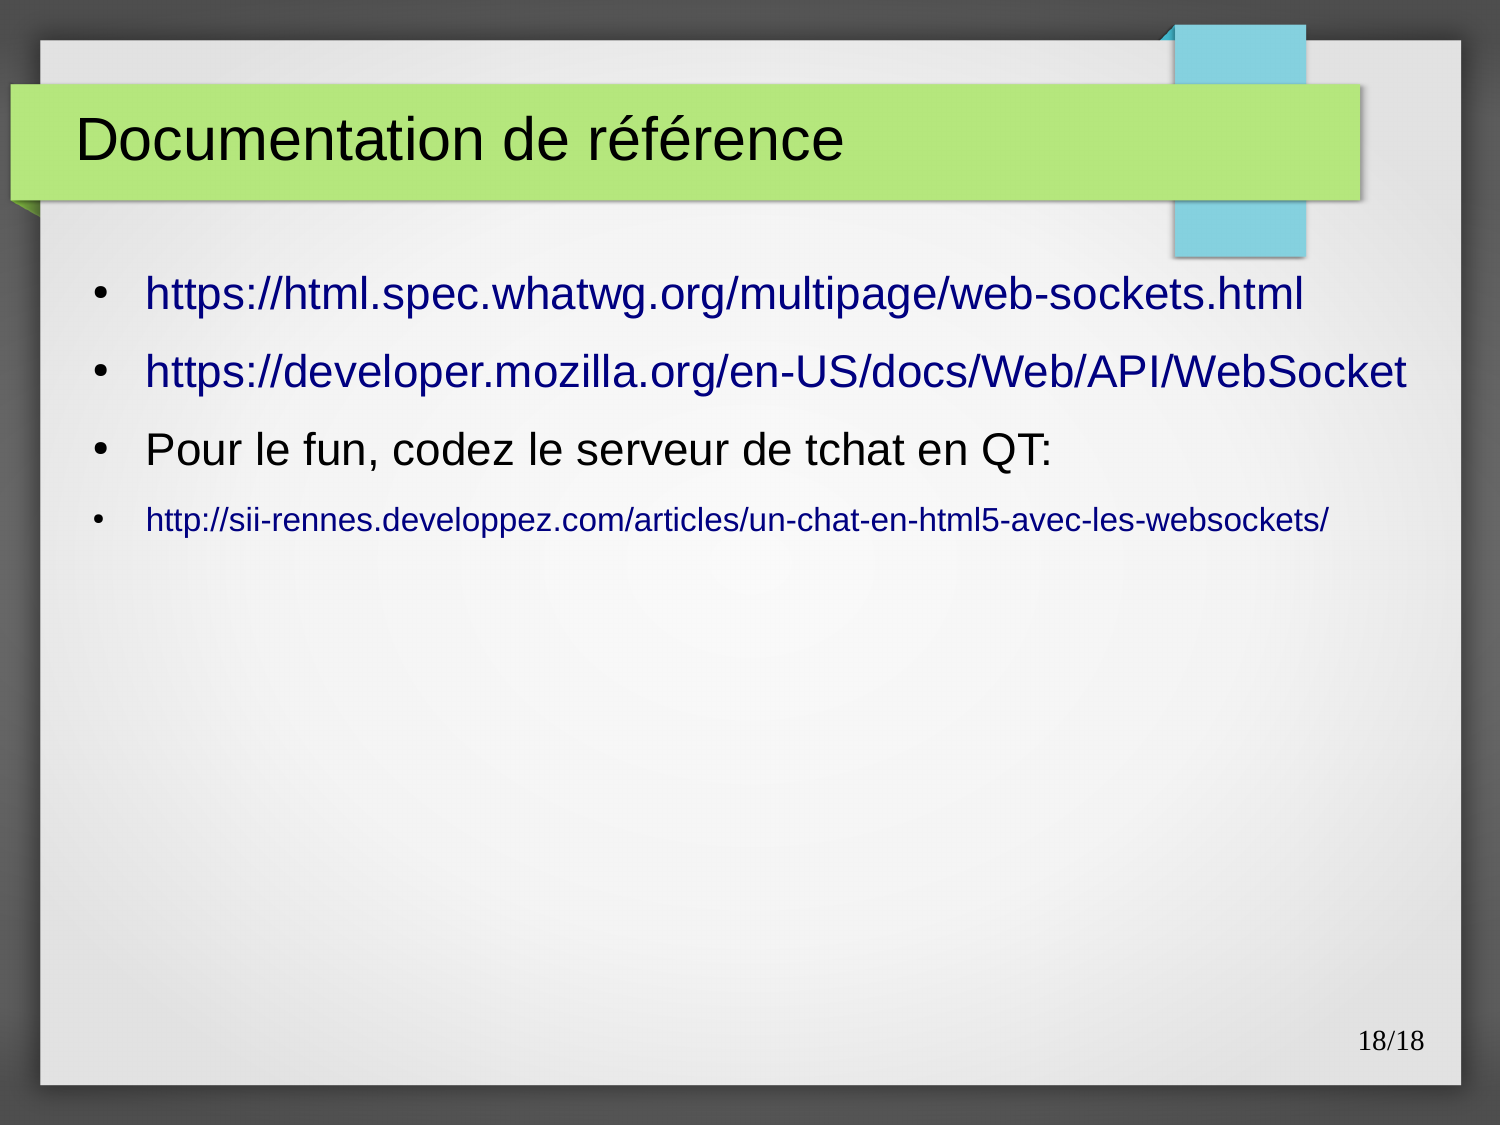

# Documentation de référence
https://html.spec.whatwg.org/multipage/web-sockets.html
https://developer.mozilla.org/en-US/docs/Web/API/WebSocket
Pour le fun, codez le serveur de tchat en QT:
http://sii-rennes.developpez.com/articles/un-chat-en-html5-avec-les-websockets/
18